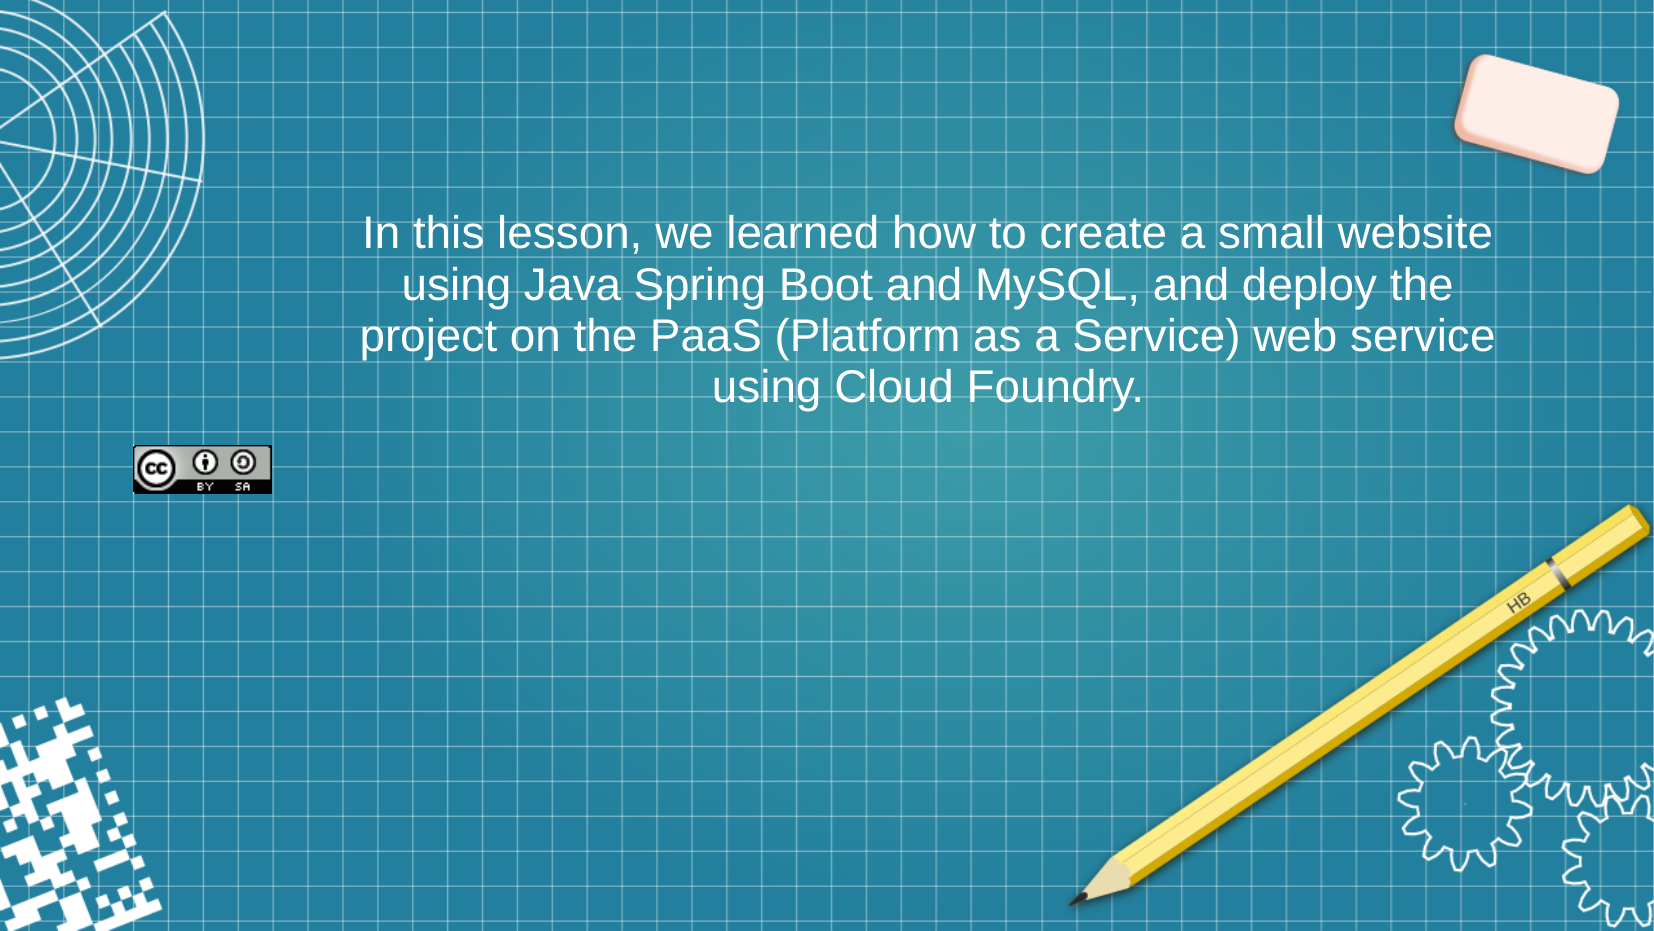

# In this lesson, we learned how to create a small website using Java Spring Boot and MySQL, and deploy the project on the PaaS (Platform as a Service) web service using Cloud Foundry.